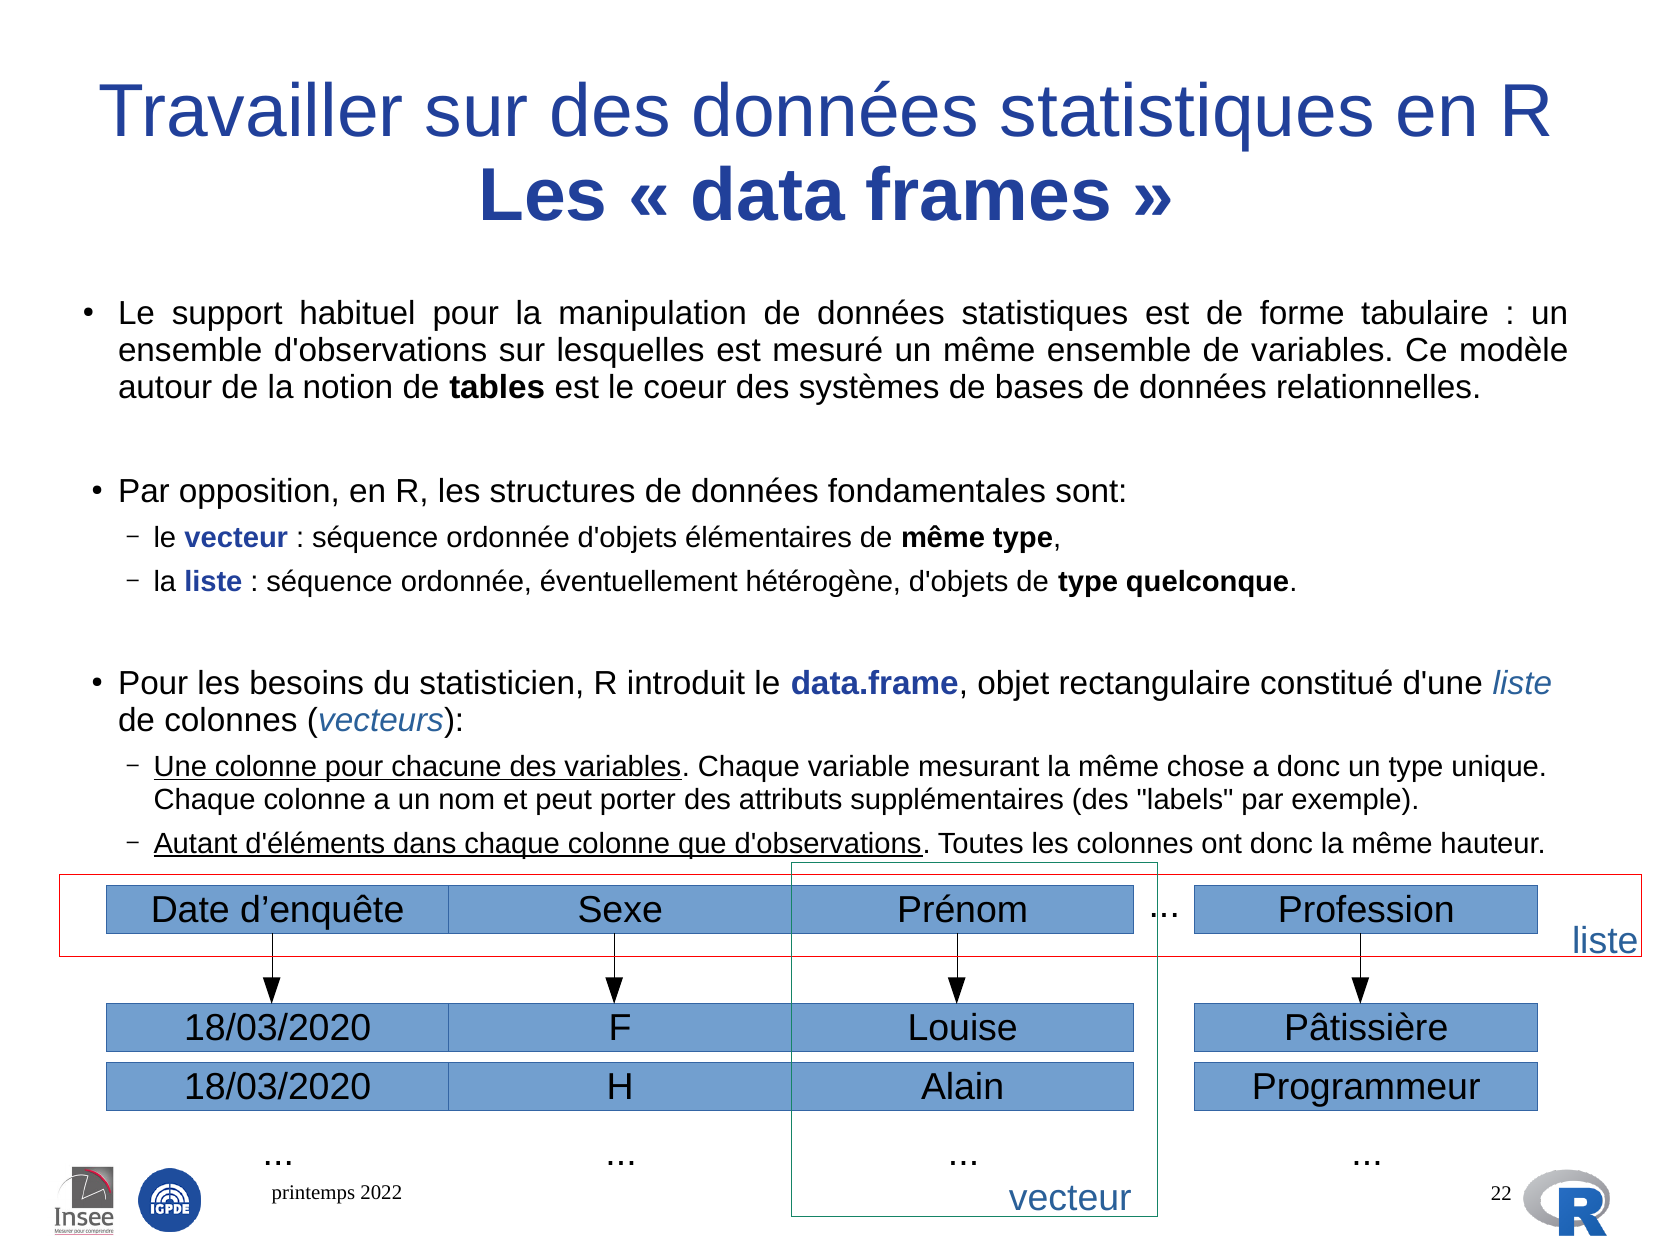

# Travailler sur des données statistiques en R Les « data frames »
Le support habituel pour la manipulation de données statistiques est de forme tabulaire : un ensemble d'observations sur lesquelles est mesuré un même ensemble de variables. Ce modèle autour de la notion de tables est le coeur des systèmes de bases de données relationnelles.
Par opposition, en R, les structures de données fondamentales sont:
le vecteur : séquence ordonnée d'objets élémentaires de même type,
la liste : séquence ordonnée, éventuellement hétérogène, d'objets de type quelconque.
Pour les besoins du statisticien, R introduit le data.frame, objet rectangulaire constitué d'une liste de colonnes (vecteurs):
Une colonne pour chacune des variables. Chaque variable mesurant la même chose a donc un type unique. Chaque colonne a un nom et peut porter des attributs supplémentaires (des "labels" par exemple).
Autant d'éléments dans chaque colonne que d'observations. Toutes les colonnes ont donc la même hauteur.
...
Date d’enquête
18/03/2020
18/03/2020
...
Sexe
F
H
...
Prénom
Louise
Alain
...
Profession
Pâtissière
Programmeur
...
liste
vecteur
printemps 2022
22